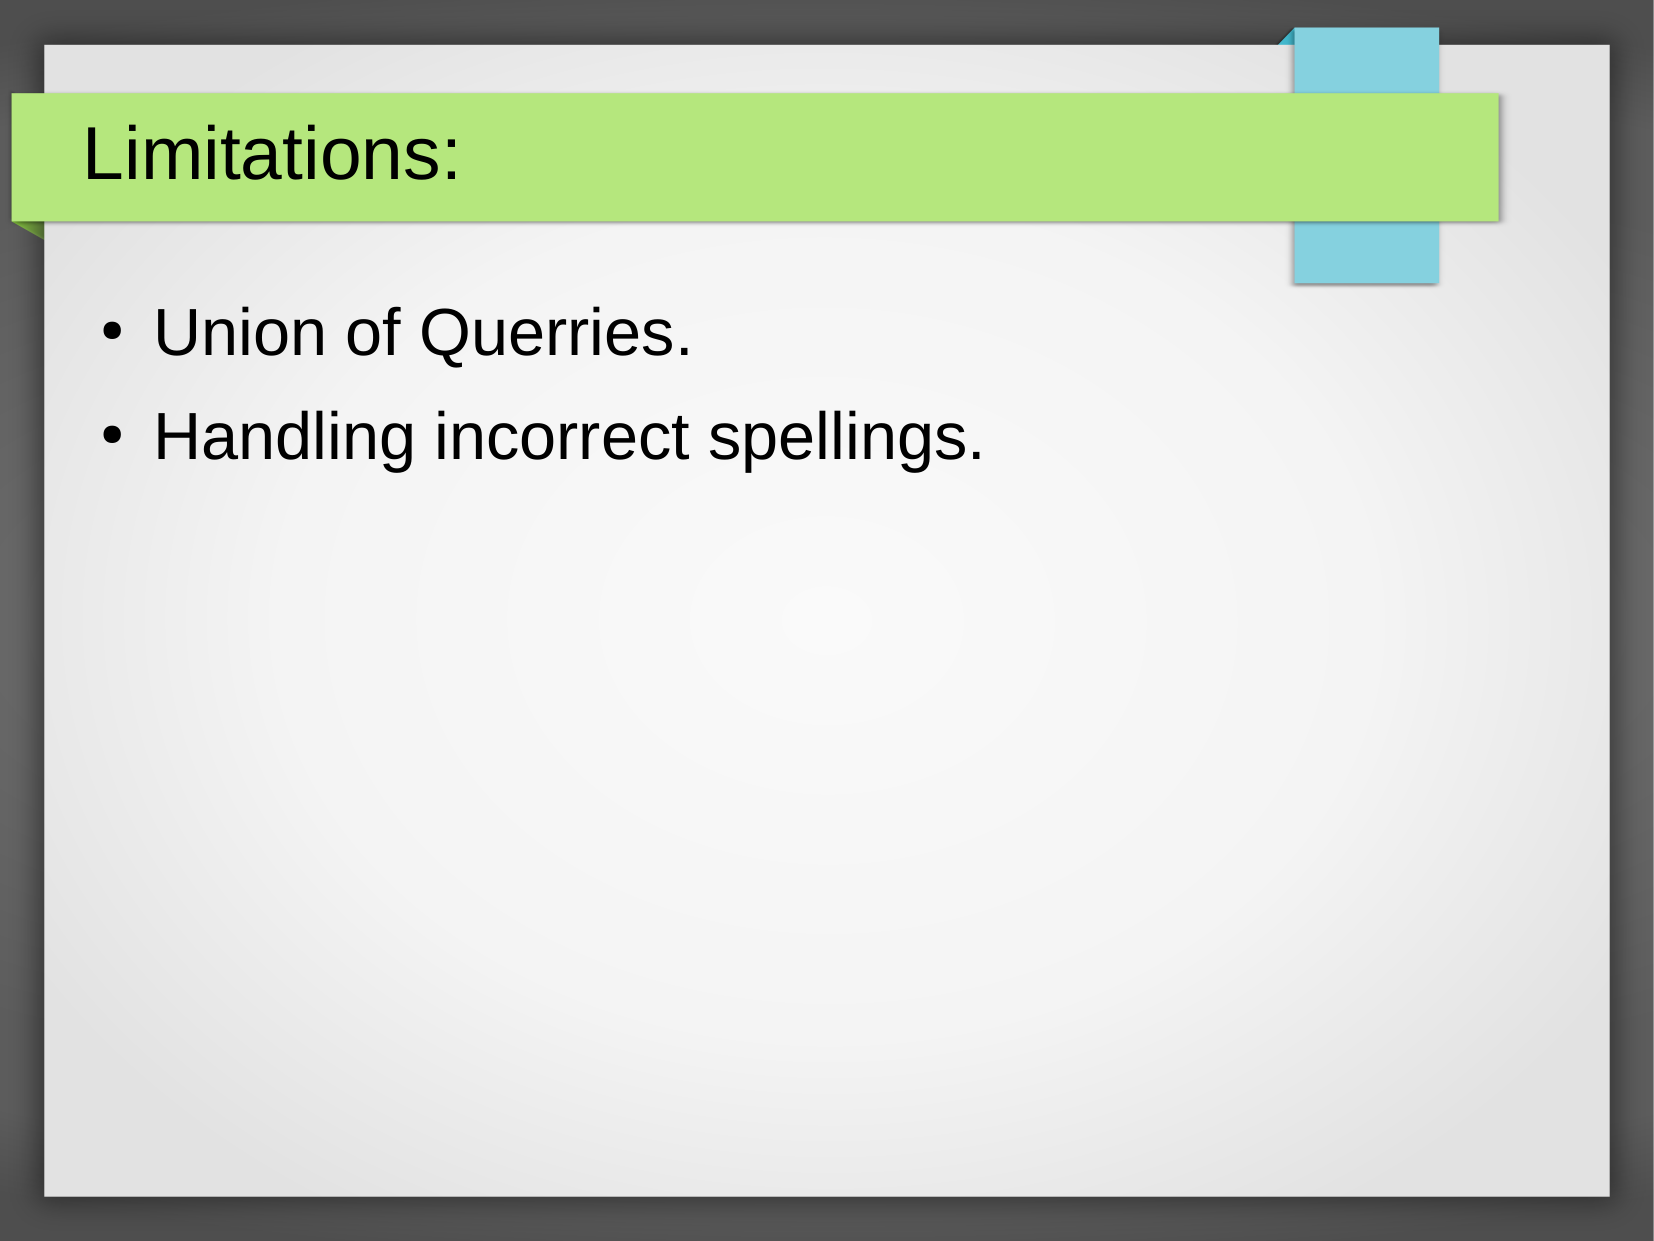

# Limitations:
Union of Querries.
Handling incorrect spellings.